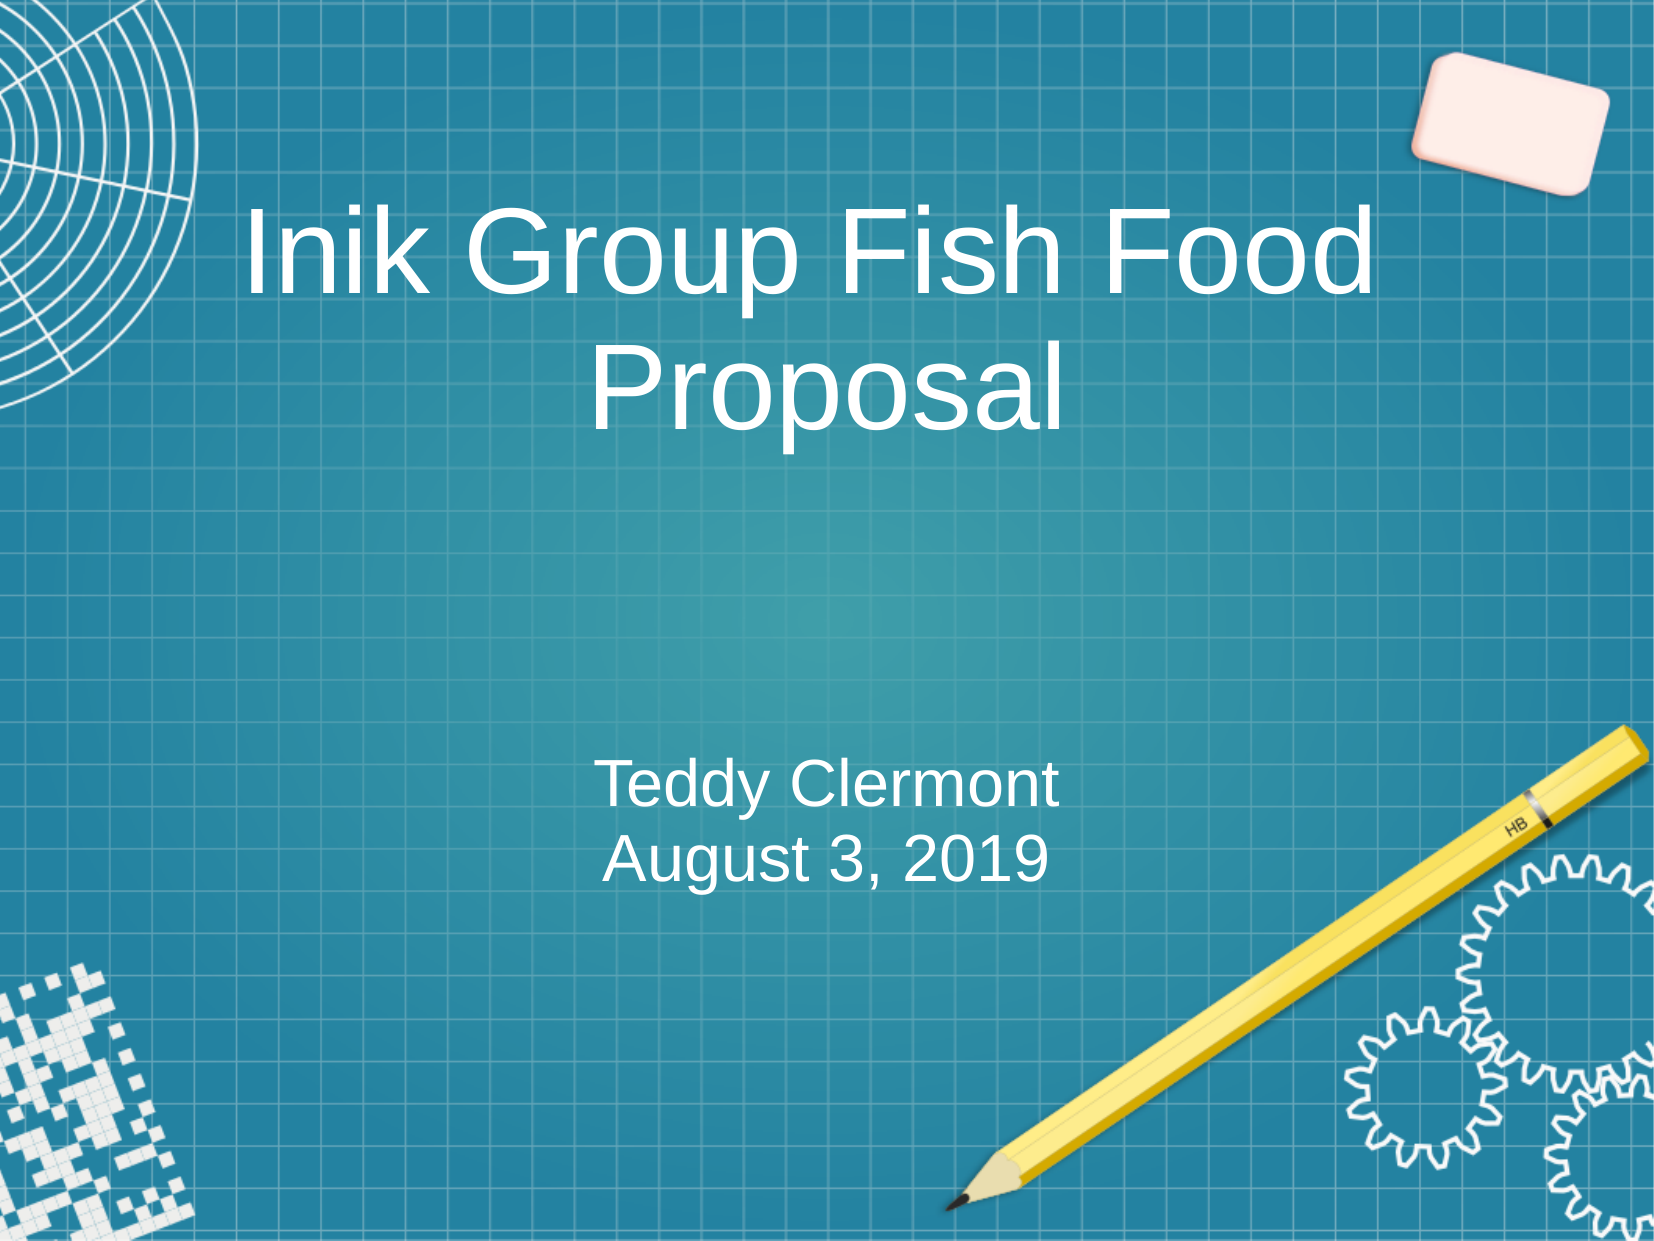

# Inik Group Fish Food Proposal
Teddy Clermont
August 3, 2019